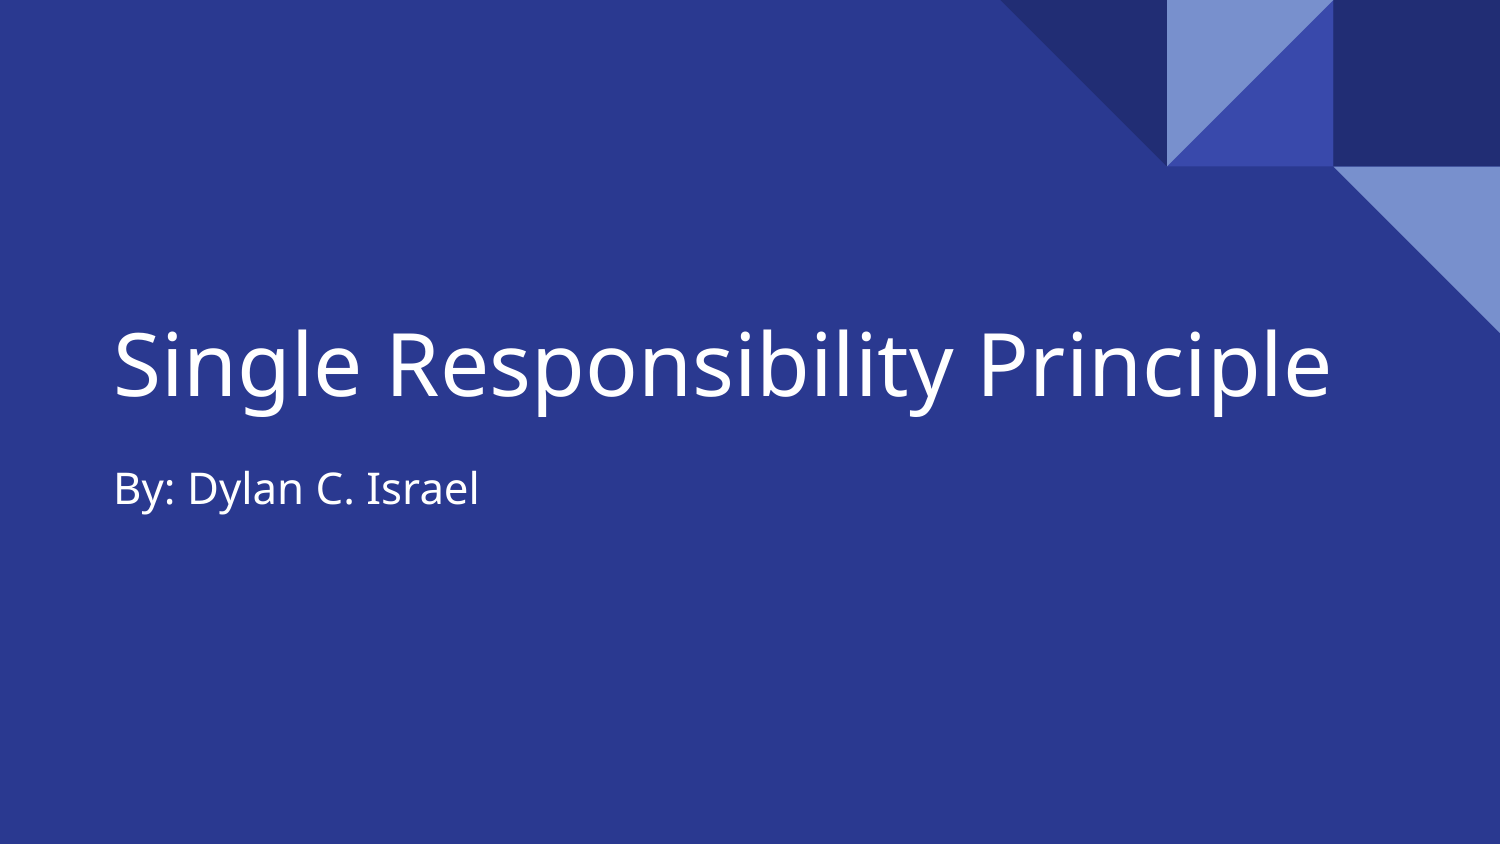

# Single Responsibility Principle
By: Dylan C. Israel